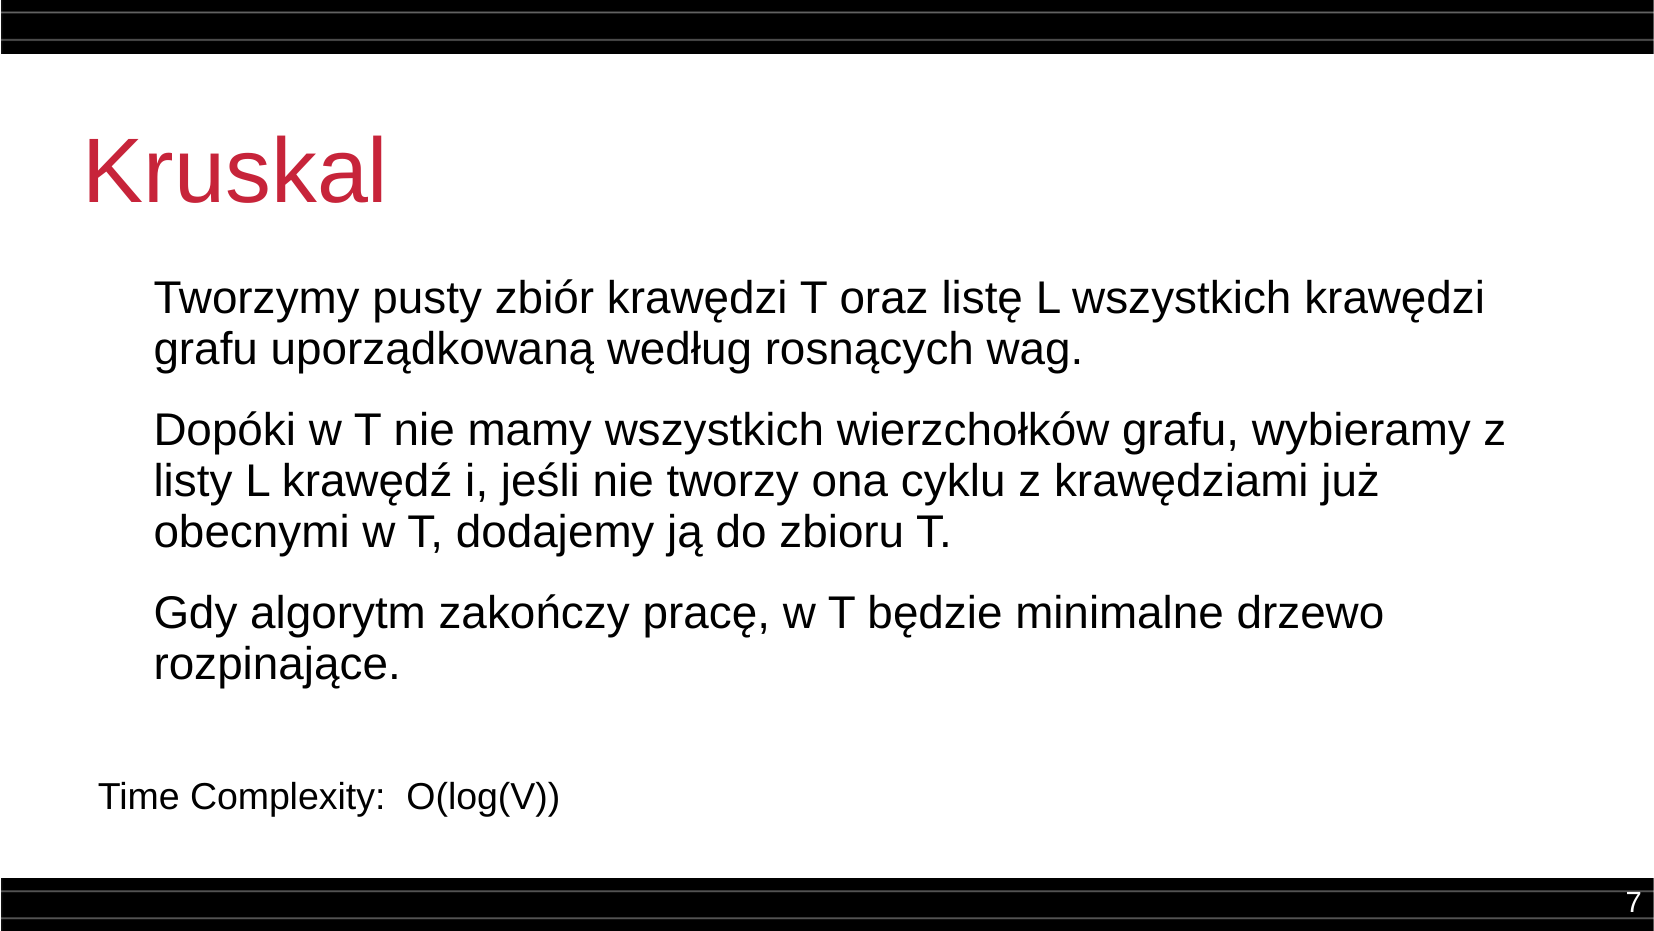

# Kruskal
Tworzymy pusty zbiór krawędzi T oraz listę L wszystkich krawędzi grafu uporządkowaną według rosnących wag.
Dopóki w T nie mamy wszystkich wierzchołków grafu, wybieramy z listy L krawędź i, jeśli nie tworzy ona cyklu z krawędziami już obecnymi w T, dodajemy ją do zbioru T.
Gdy algorytm zakończy pracę, w T będzie minimalne drzewo rozpinające.
Time Complexity: O(log(V))